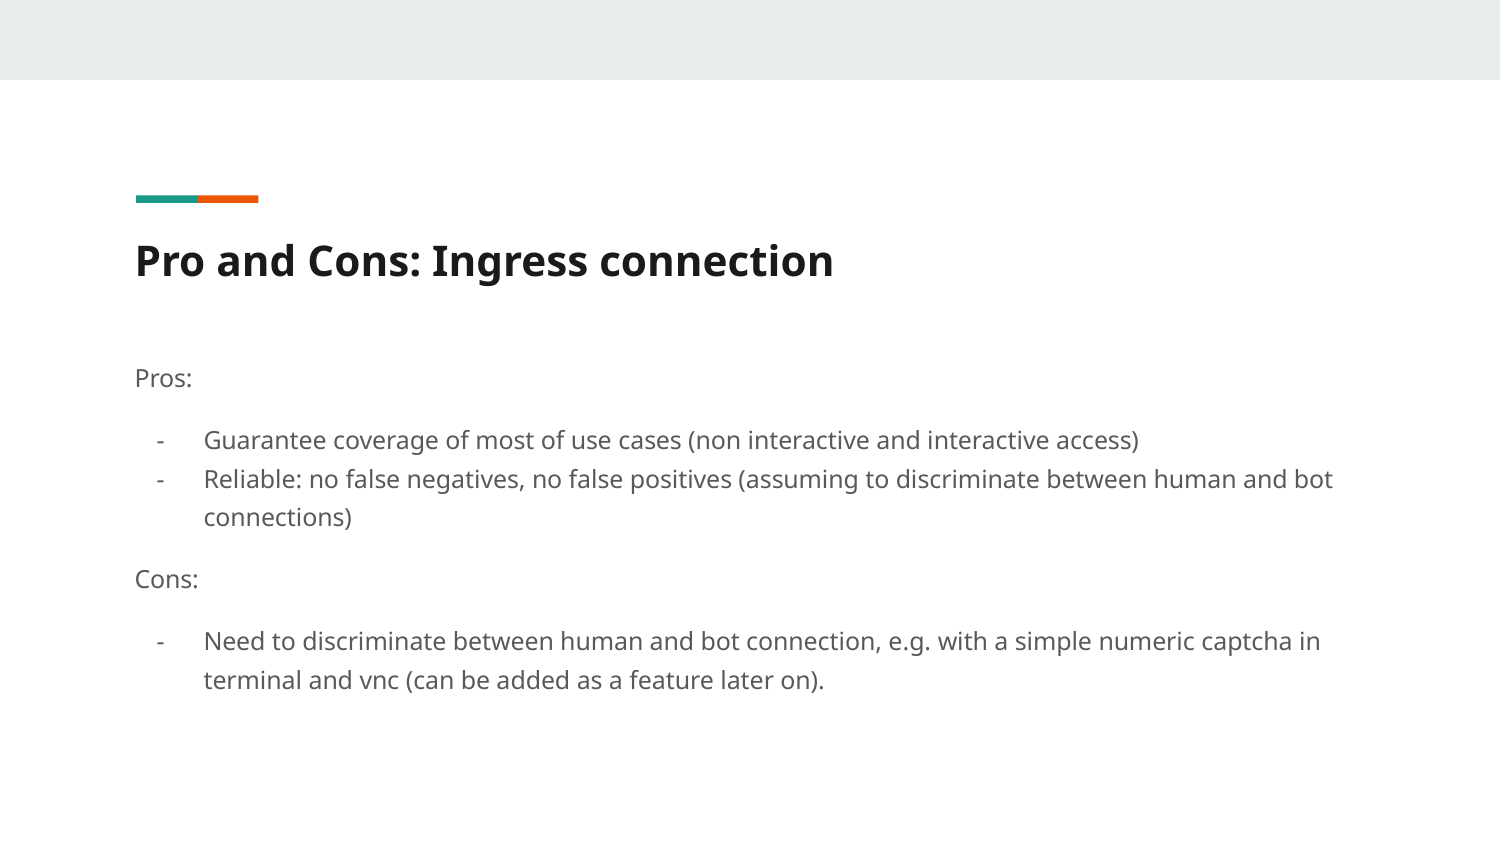

# Pro and Cons: Ingress connection
Pros:
Guarantee coverage of most of use cases (non interactive and interactive access)
Reliable: no false negatives, no false positives (assuming to discriminate between human and bot connections)
Cons:
Need to discriminate between human and bot connection, e.g. with a simple numeric captcha in terminal and vnc (can be added as a feature later on).